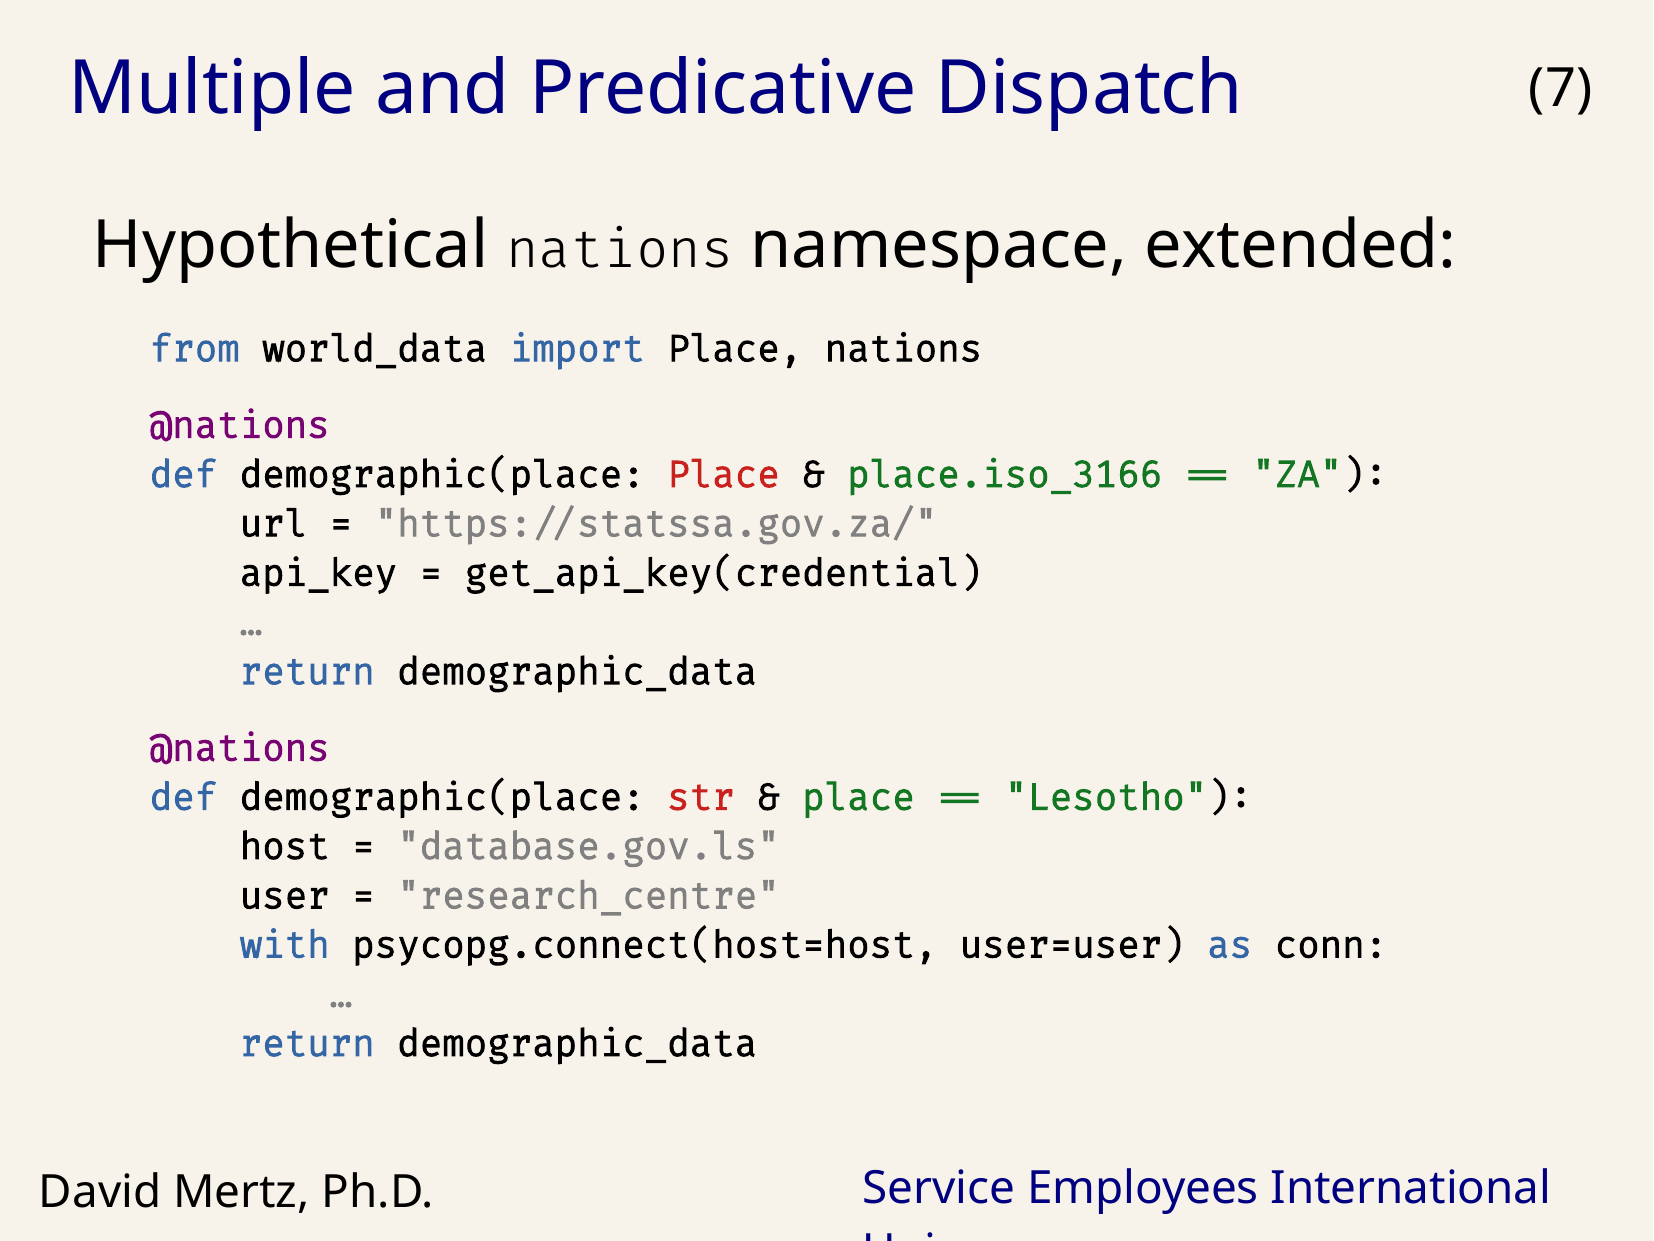

Hypothetical nations namespace, extended:
from world_data import Place, nations
@nations
def demographic(place: Place & place.iso_3166 == "ZA"):
 url = "https://statssa.gov.za/"
 api_key = get_api_key(credential)
 …
 return demographic_data
@nations
def demographic(place: str & place == "Lesotho"):
 host = "database.gov.ls"
 user = "research_centre"
 with psycopg.connect(host=host, user=user) as conn:
 …
 return demographic_data